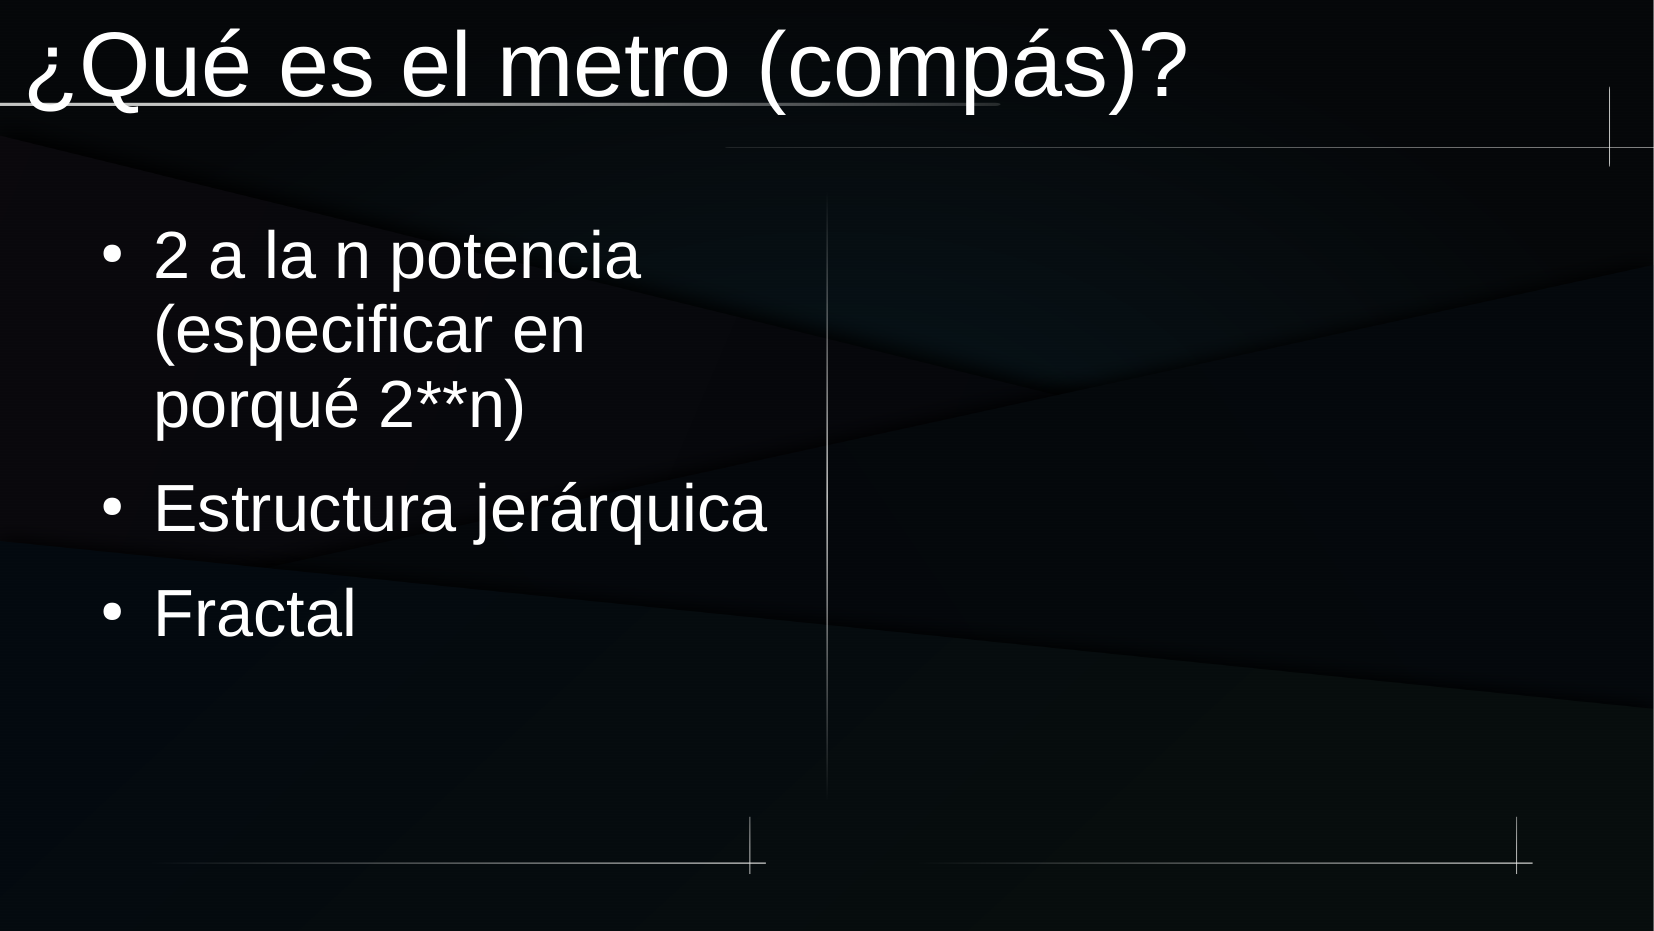

# ¿Qué es el metro (compás)?
2 a la n potencia (especificar en porqué 2**n)
Estructura jerárquica
Fractal